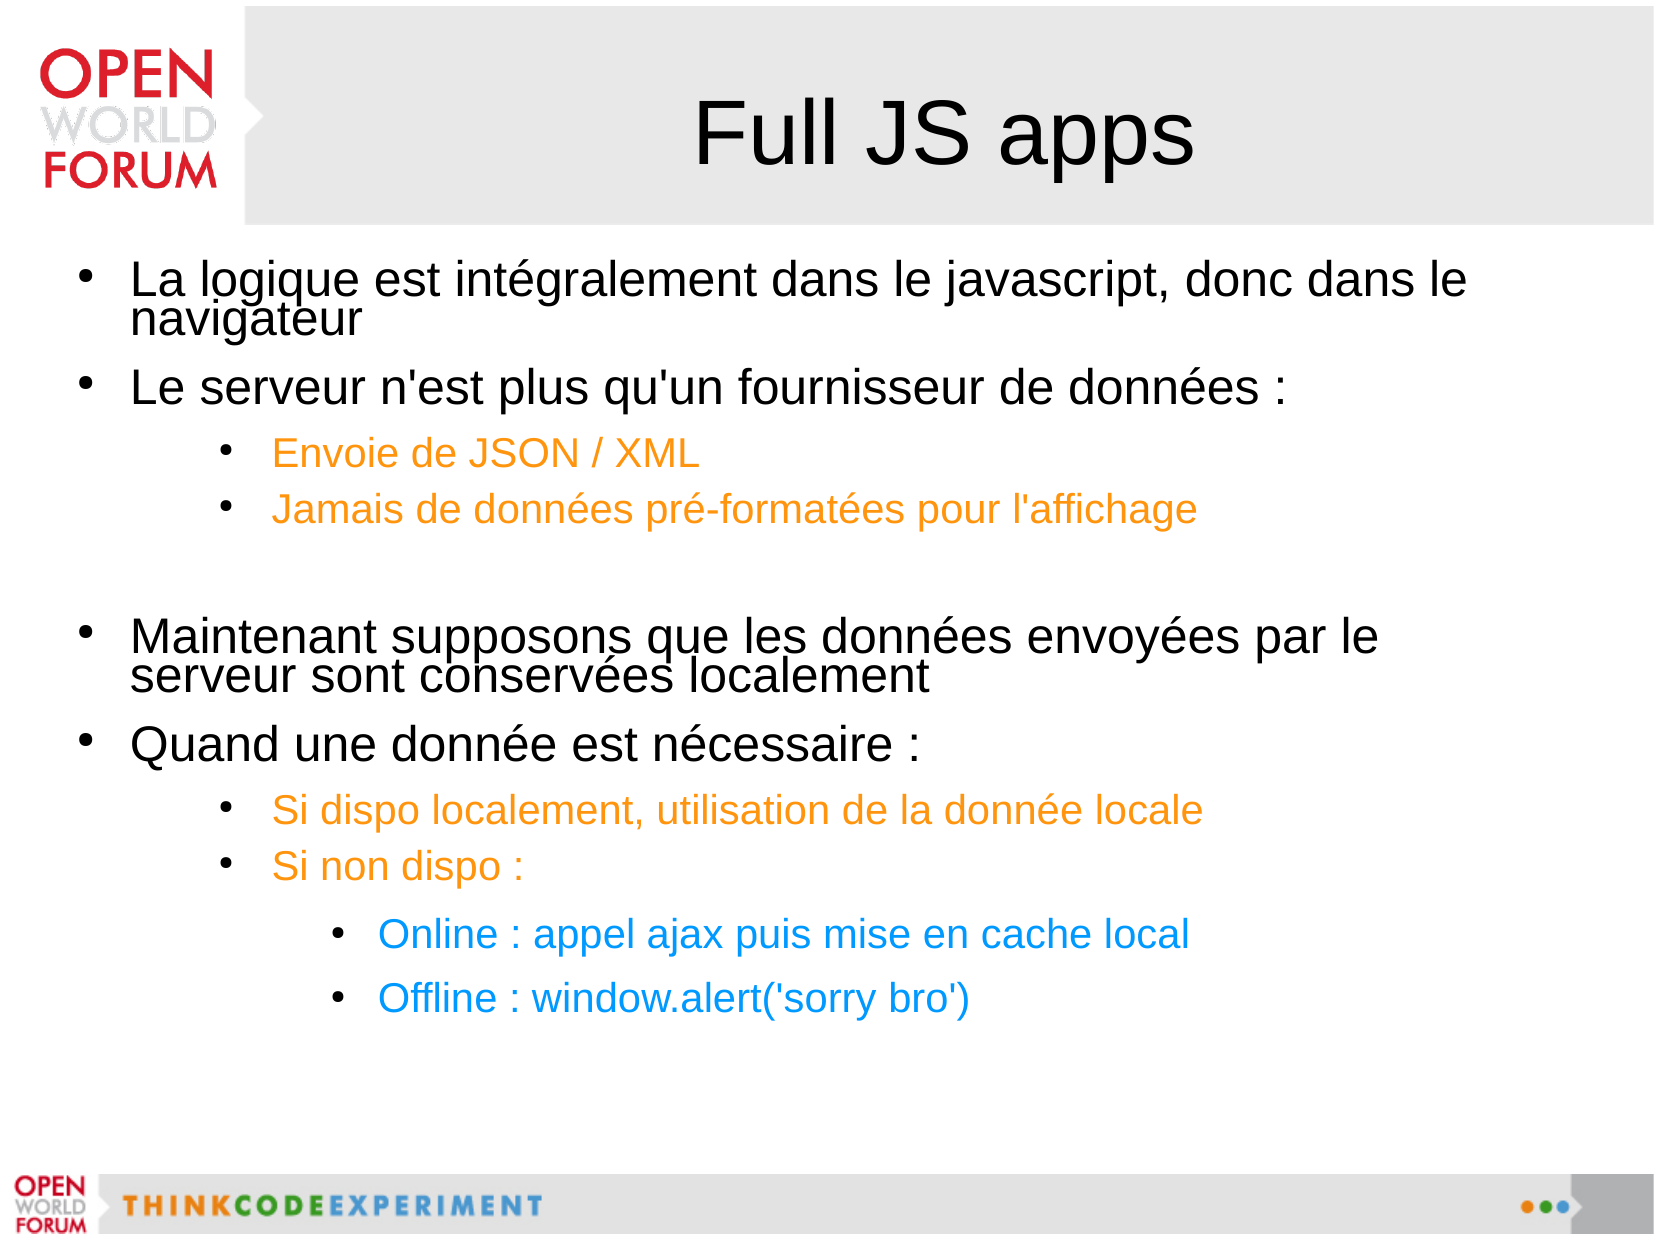

# Full JS apps
La logique est intégralement dans le javascript, donc dans le navigateur
Le serveur n'est plus qu'un fournisseur de données :
Envoie de JSON / XML
Jamais de données pré-formatées pour l'affichage
Maintenant supposons que les données envoyées par le serveur sont conservées localement
Quand une donnée est nécessaire :
Si dispo localement, utilisation de la donnée locale
Si non dispo :
Online : appel ajax puis mise en cache local
Offline : window.alert('sorry bro')